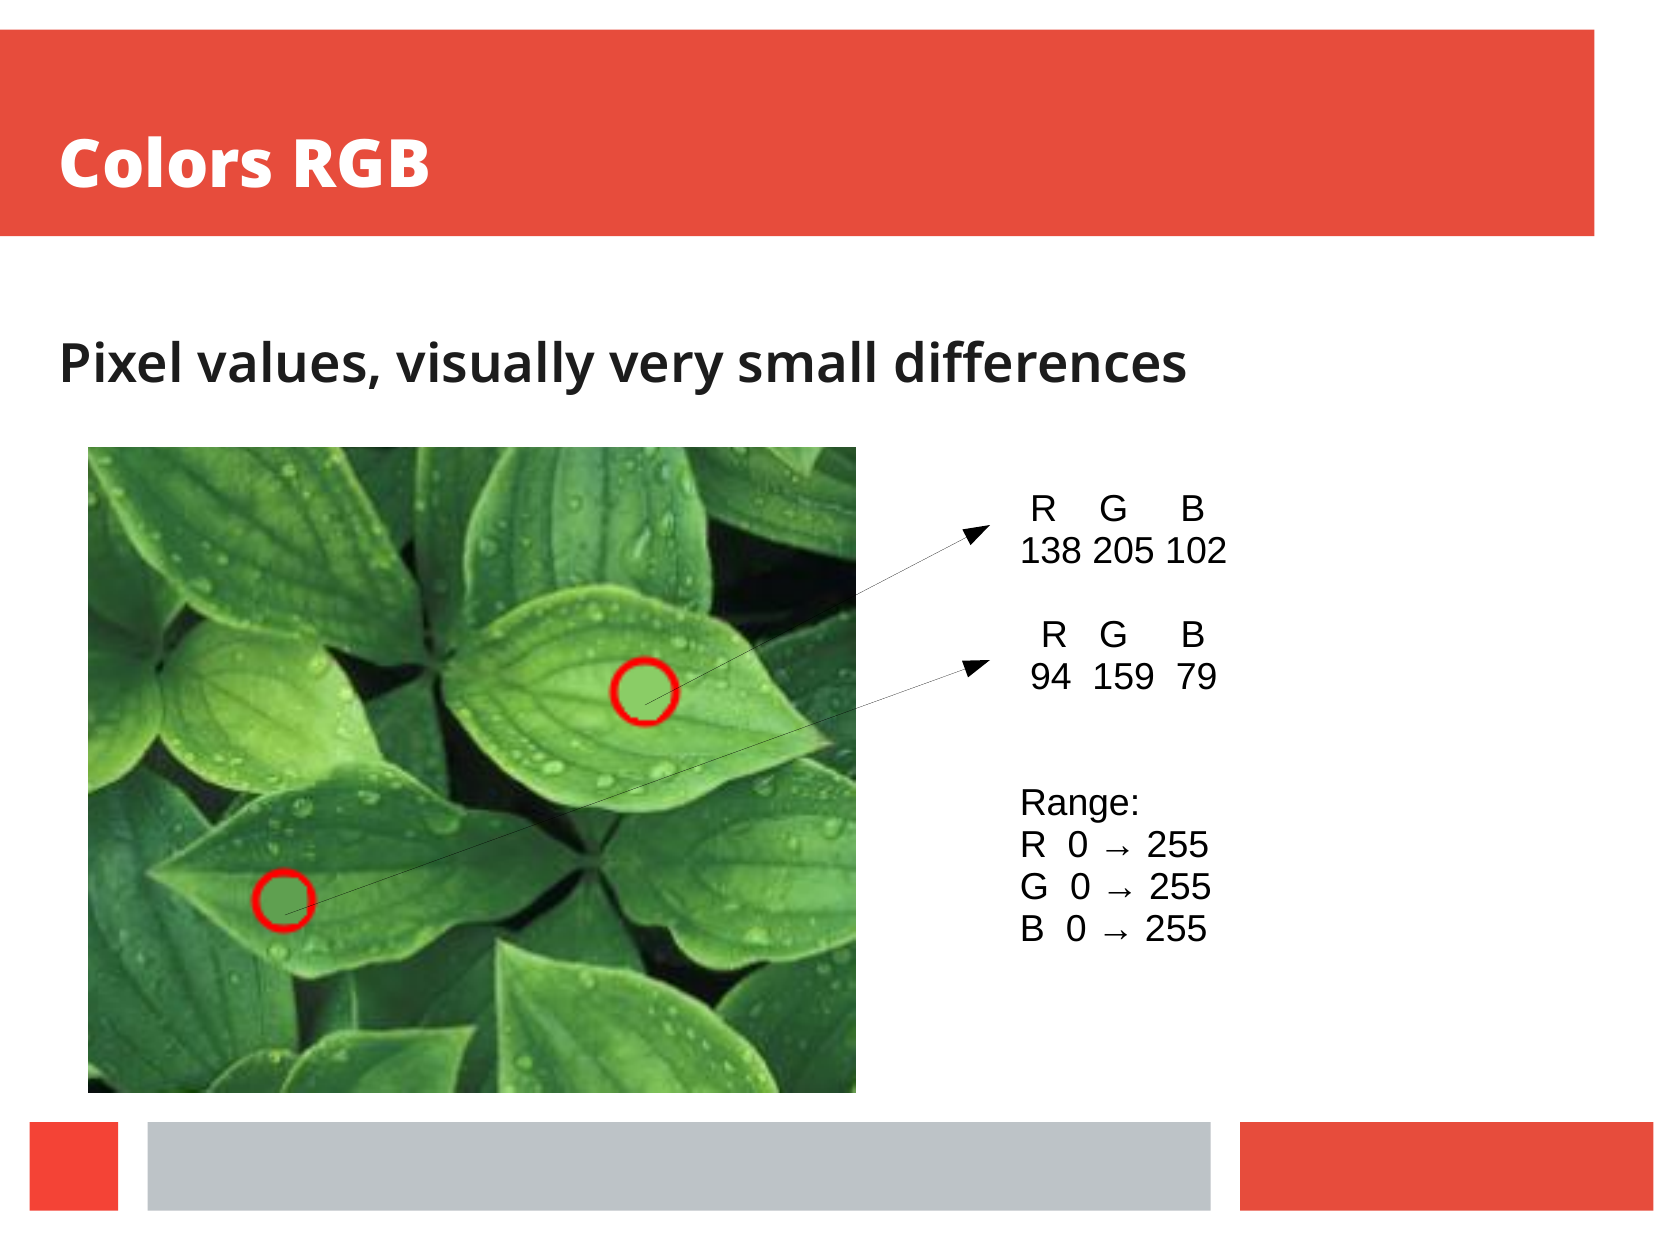

# Colors RGB
Pixel values, visually very small differences
 R G B
138 205 102
 R G B
 94 159 79
Range:
R 0 → 255
G 0 → 255
B 0 → 255